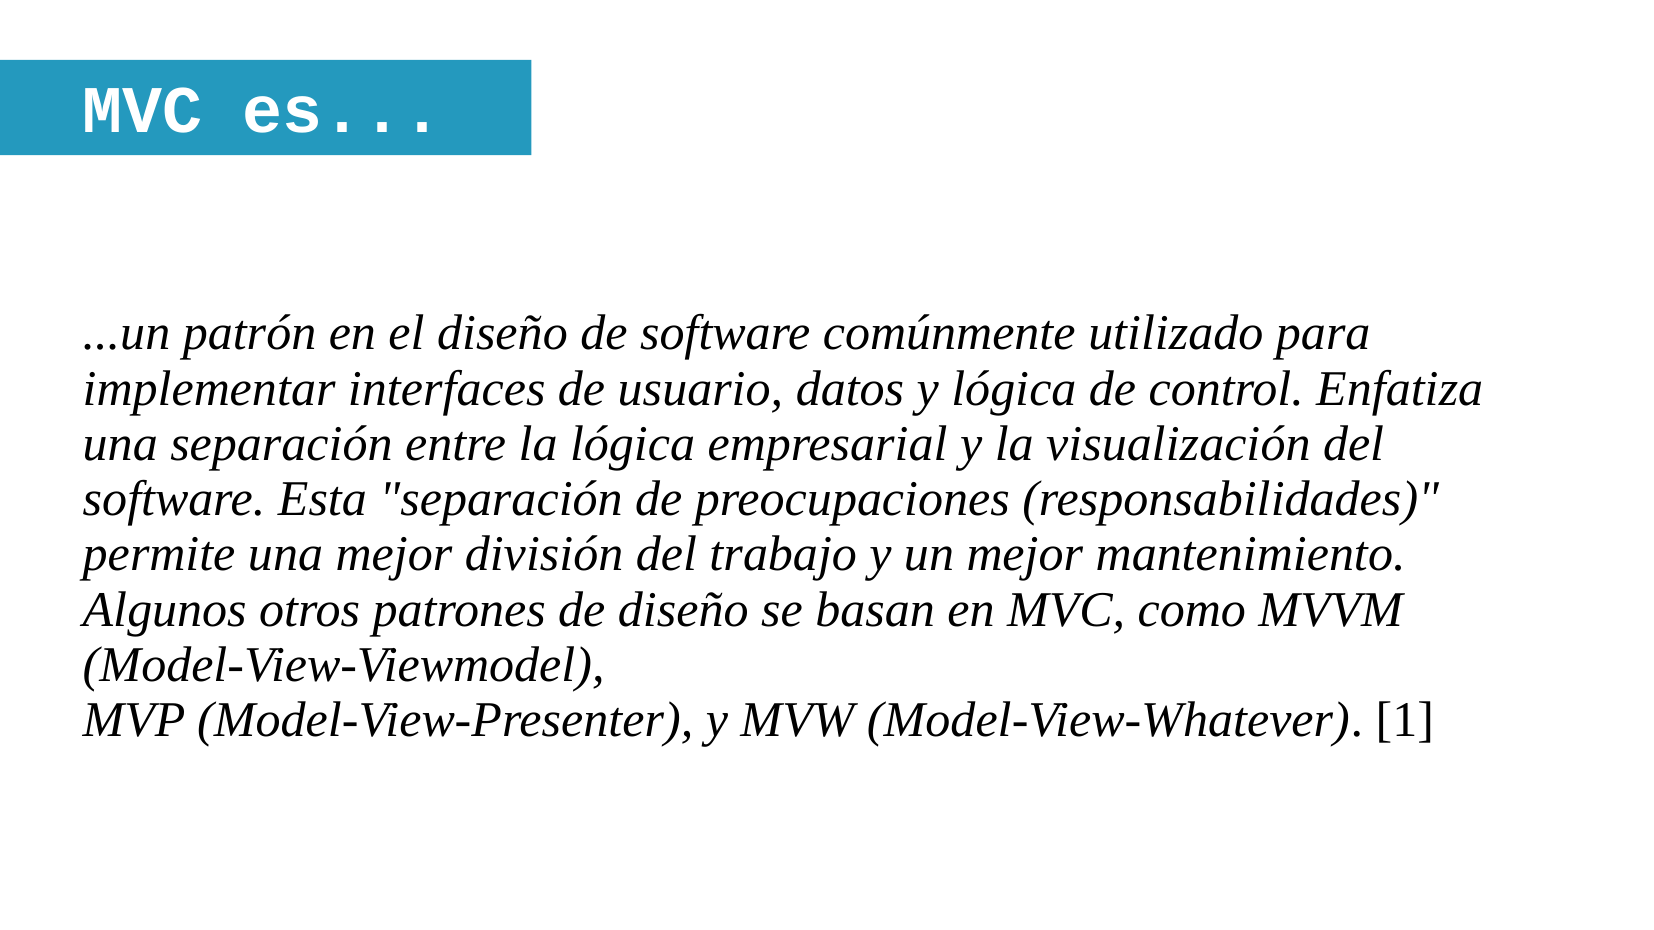

# MVC es...
...un patrón en el diseño de software comúnmente utilizado para implementar interfaces de usuario, datos y lógica de control. Enfatiza una separación entre la lógica empresarial y la visualización del software. Esta "separación de preocupaciones (responsabilidades)" permite una mejor división del trabajo y un mejor mantenimiento. Algunos otros patrones de diseño se basan en MVC, como MVVM (Model-View-Viewmodel),
MVP (Model-View-Presenter), y MVW (Model-View-Whatever). [1]